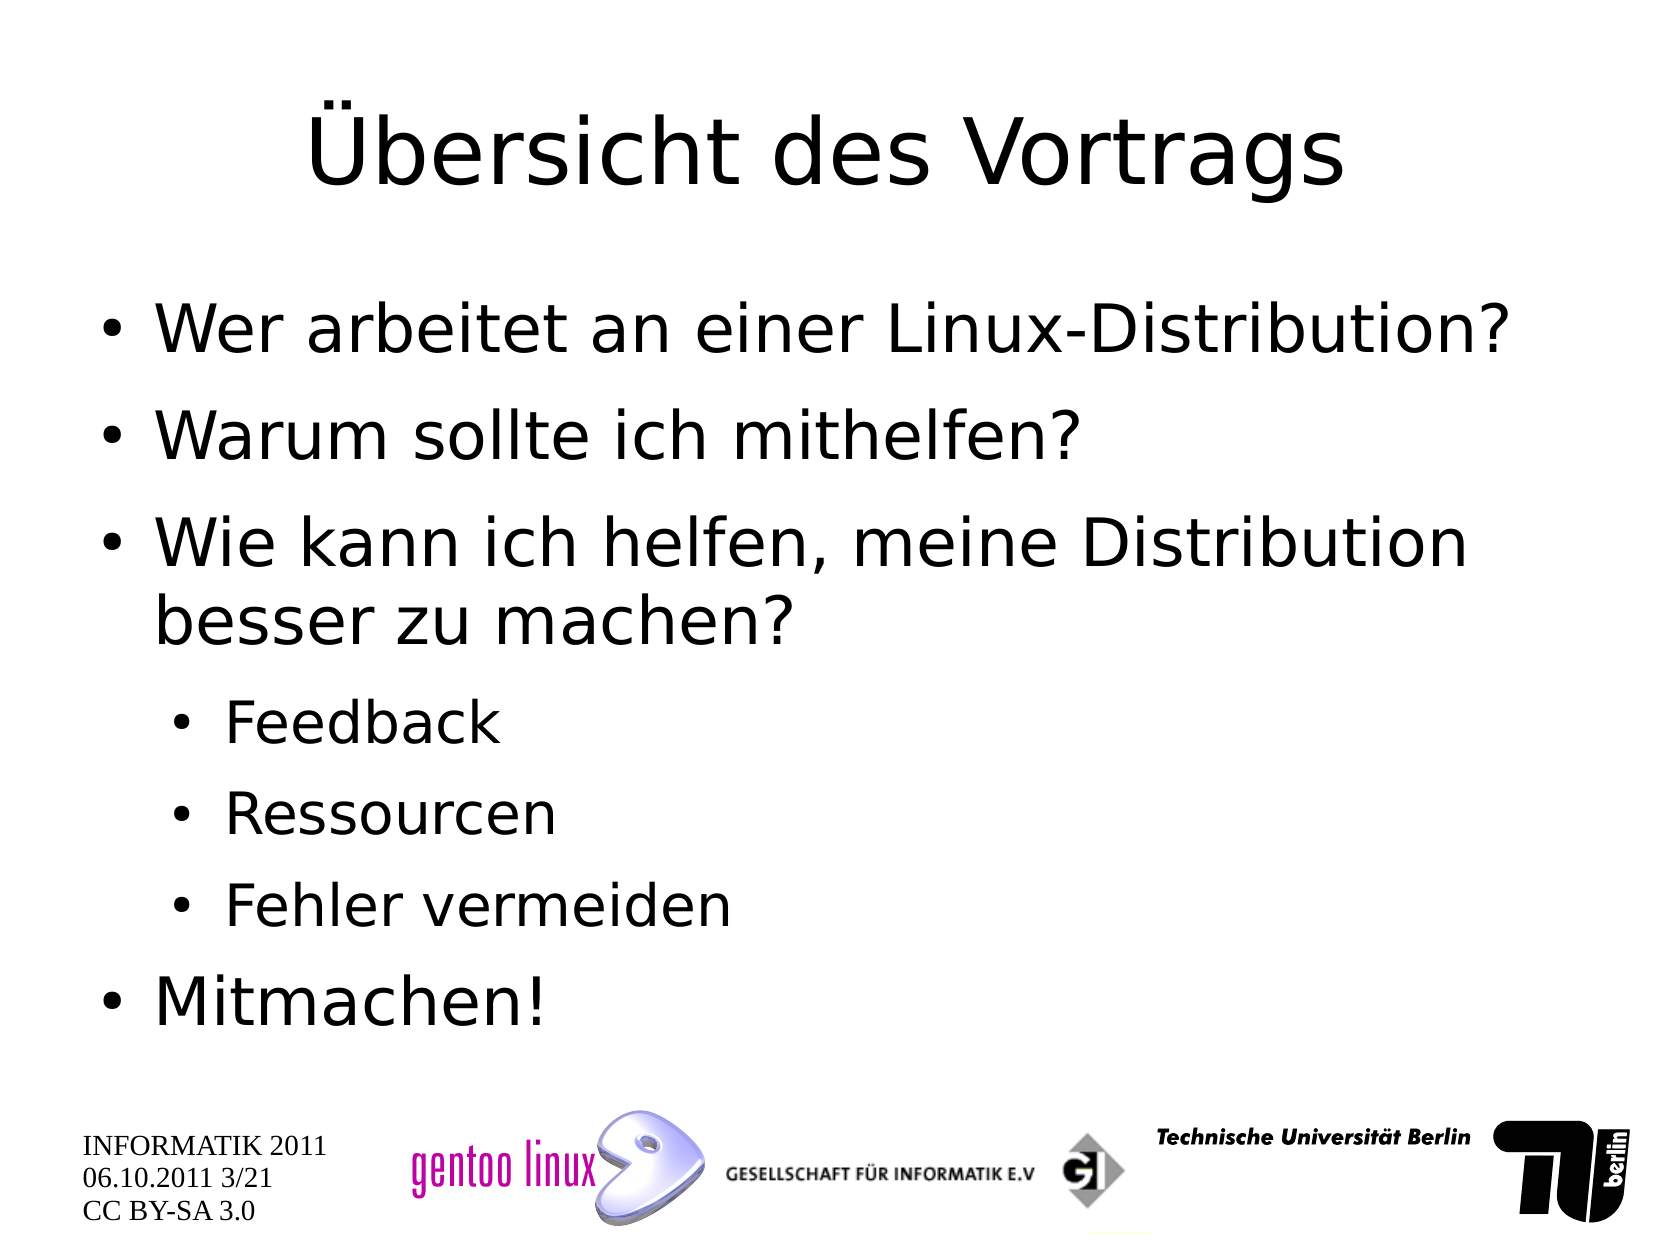

# Übersicht des Vortrags
Wer arbeitet an einer Linux-Distribution?
Warum sollte ich mithelfen?
Wie kann ich helfen, meine Distribution besser zu machen?
Feedback
Ressourcen
Fehler vermeiden
Mitmachen!